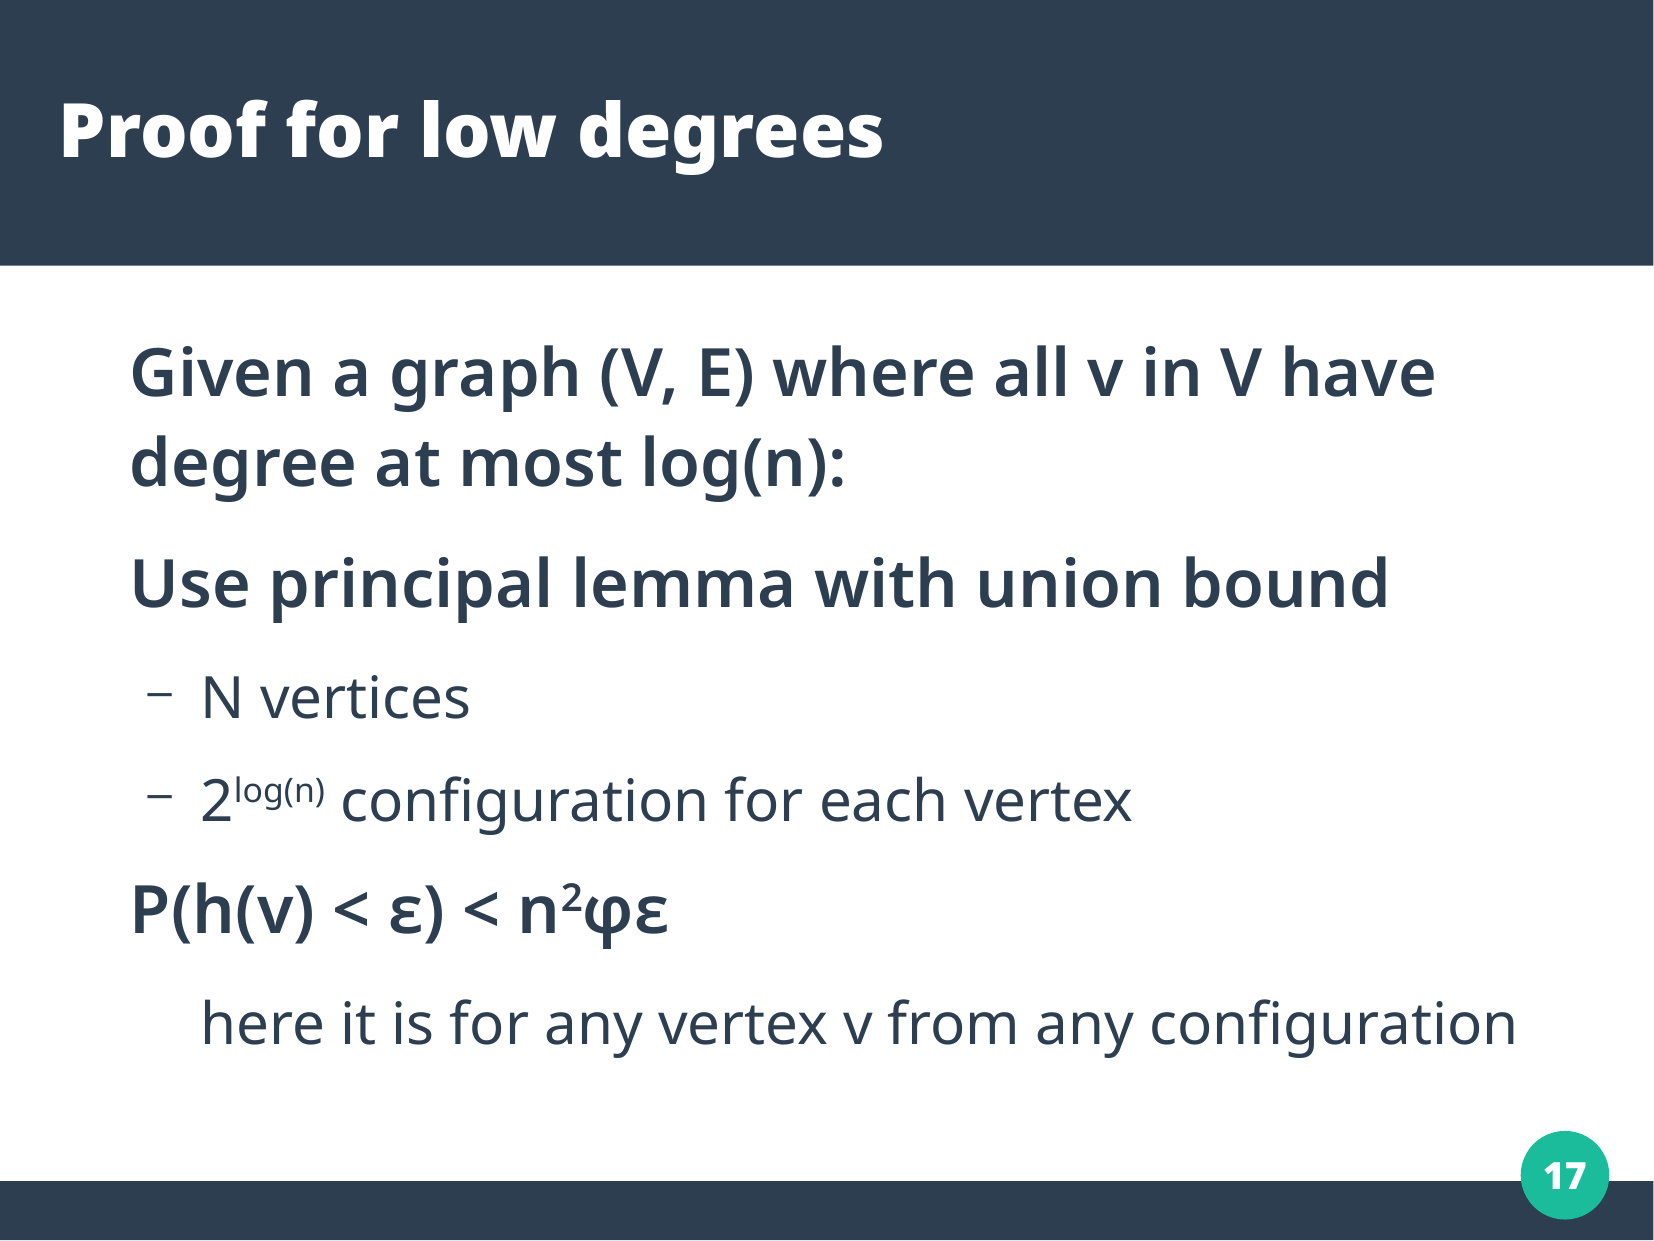

# Proof for low degrees
Given a graph (V, E) where all v in V have degree at most log(n):
Use principal lemma with union bound
N vertices
2log(n) configuration for each vertex
P(h(v) < ε) < n2φε
here it is for any vertex v from any configuration
17